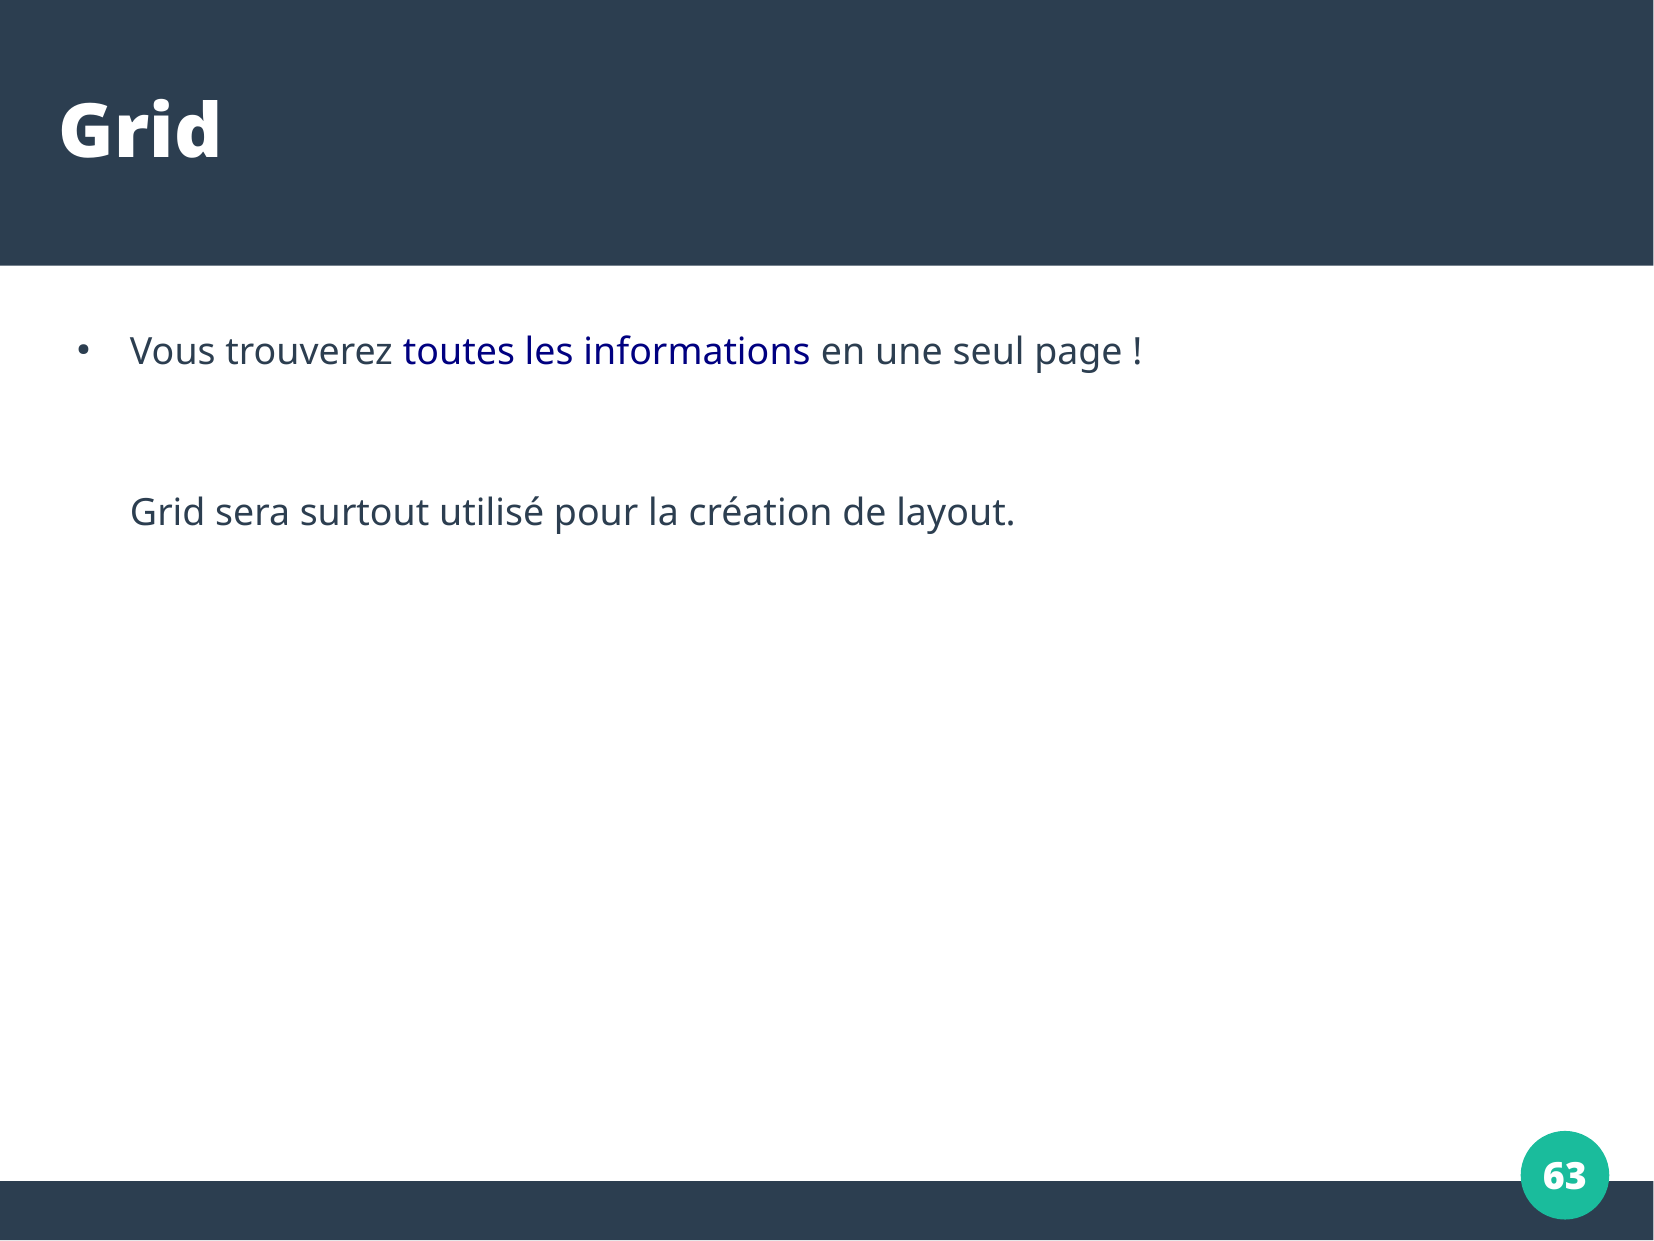

# Grid
Vous trouverez toutes les informations en une seul page !
Grid sera surtout utilisé pour la création de layout.
63